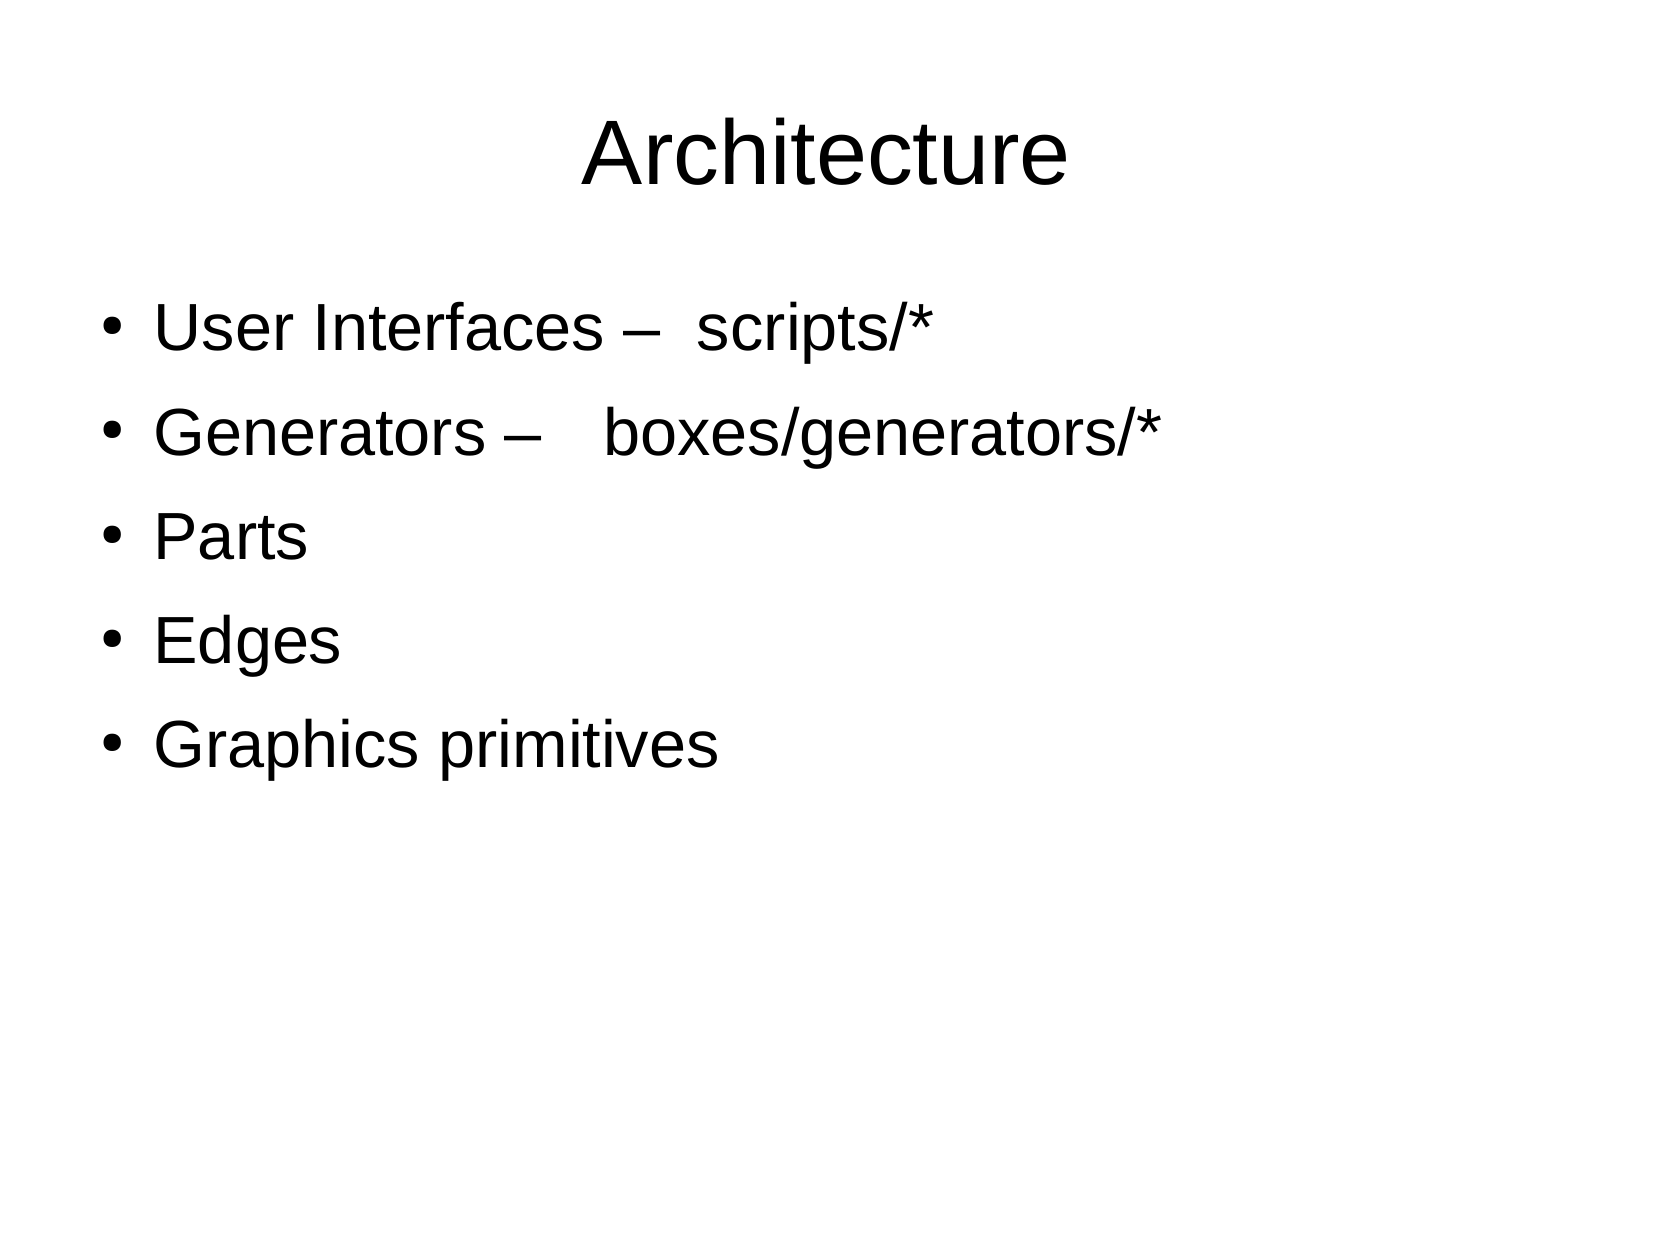

# Architecture
User Interfaces –	 scripts/*
Generators –	boxes/generators/*
Parts
Edges
Graphics primitives